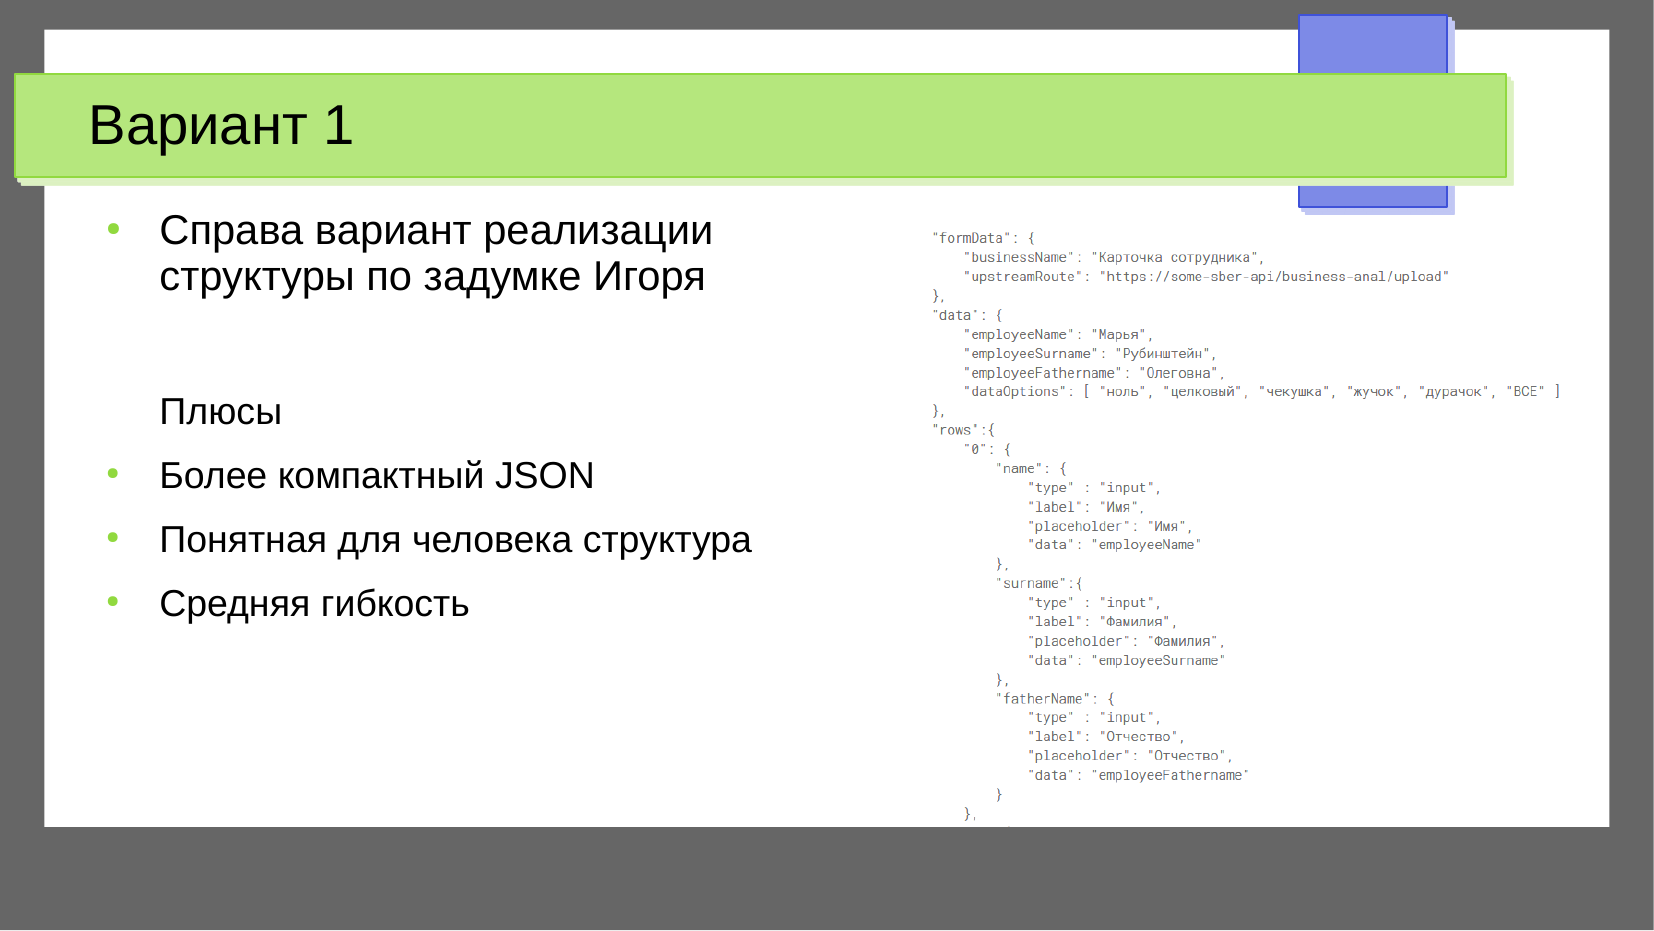

# Вариант 1
Справа вариант реализации структуры по задумке Игоря
Плюсы
Более компактный JSON
Понятная для человека структура
Средняя гибкость